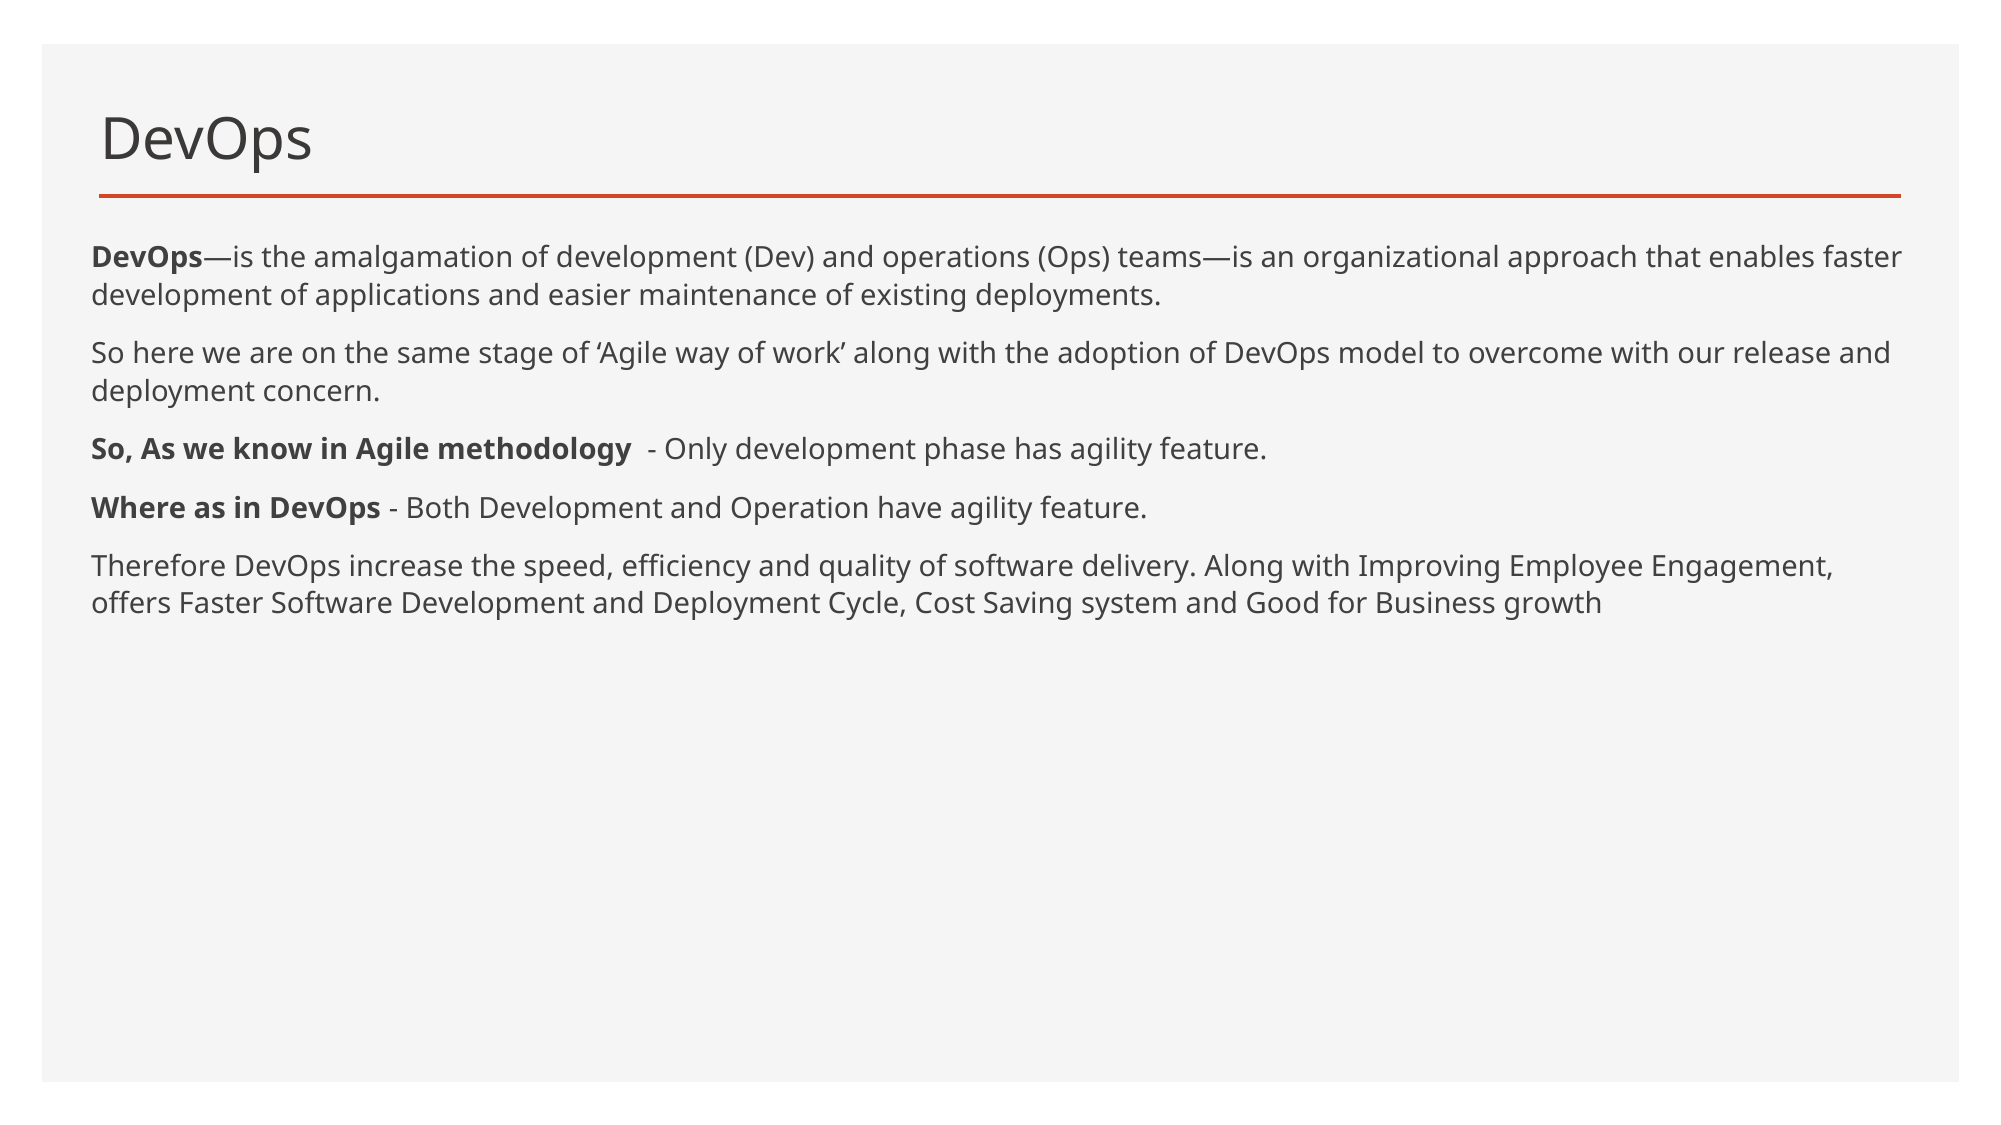

# DevOps
DevOps—is the amalgamation of development (Dev) and operations (Ops) teams—is an organizational approach that enables faster development of applications and easier maintenance of existing deployments.
So here we are on the same stage of ‘Agile way of work’ along with the adoption of DevOps model to overcome with our release and deployment concern.
So, As we know in Agile methodology - Only development phase has agility feature.
Where as in DevOps - Both Development and Operation have agility feature.
Therefore DevOps increase the speed, efficiency and quality of software delivery. Along with Improving Employee Engagement, offers Faster Software Development and Deployment Cycle, Cost Saving system and Good for Business growth